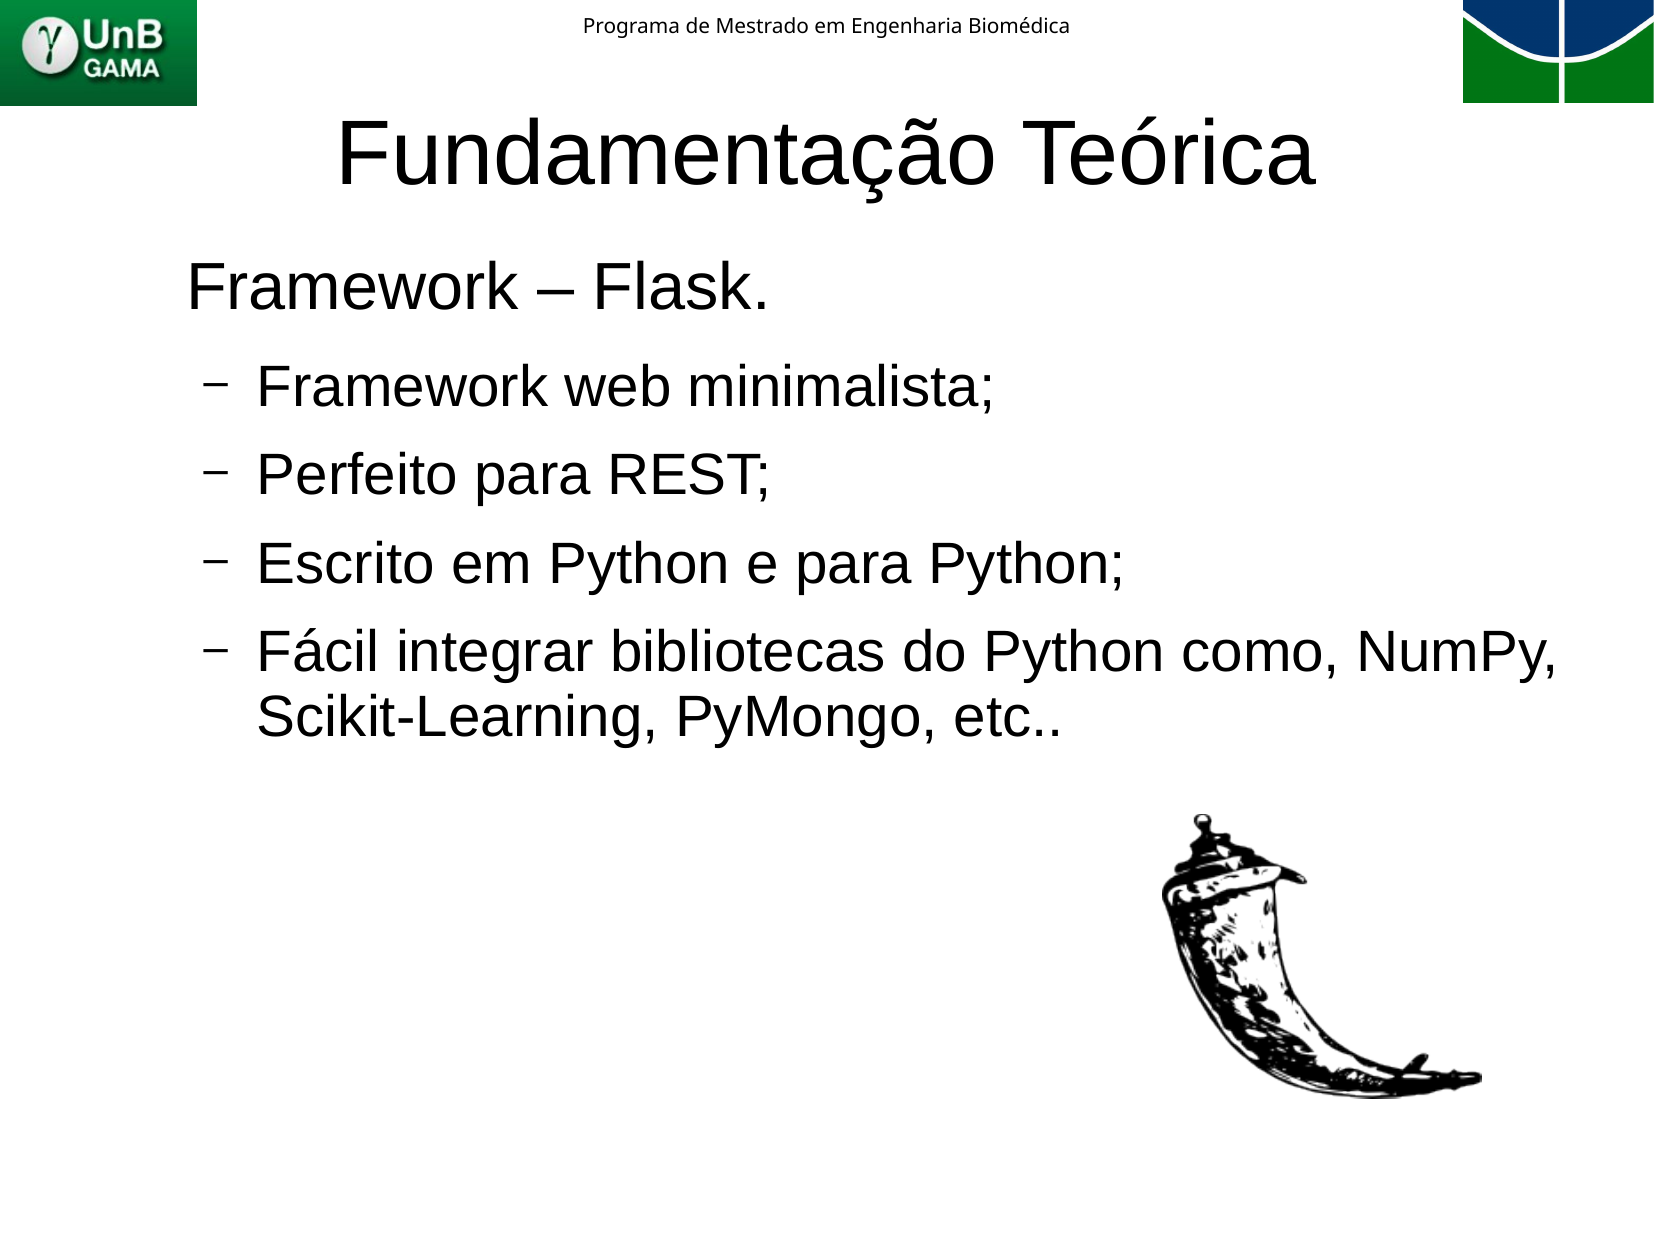

# Fundamentação Teórica
Framework – Flask.
Framework web minimalista;
Perfeito para REST;
Escrito em Python e para Python;
Fácil integrar bibliotecas do Python como, NumPy, Scikit-Learning, PyMongo, etc..